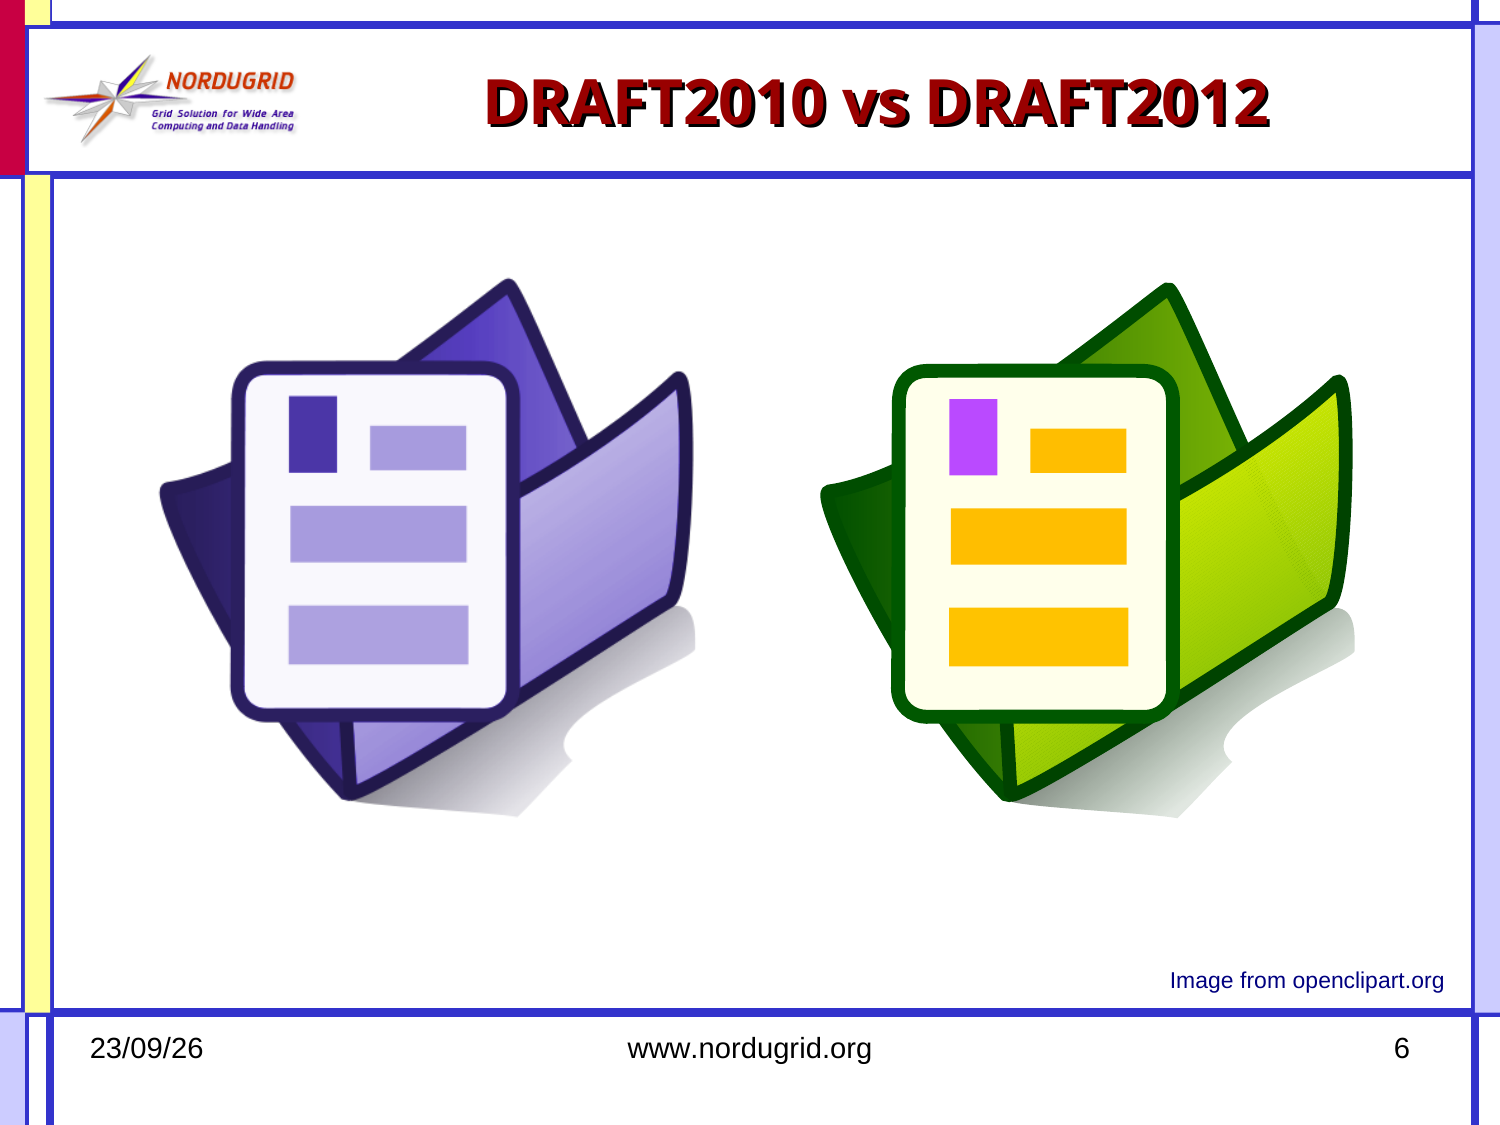

# DRAFT2010 vs DRAFT2012
Image from openclipart.org
www.nordugrid.org
6